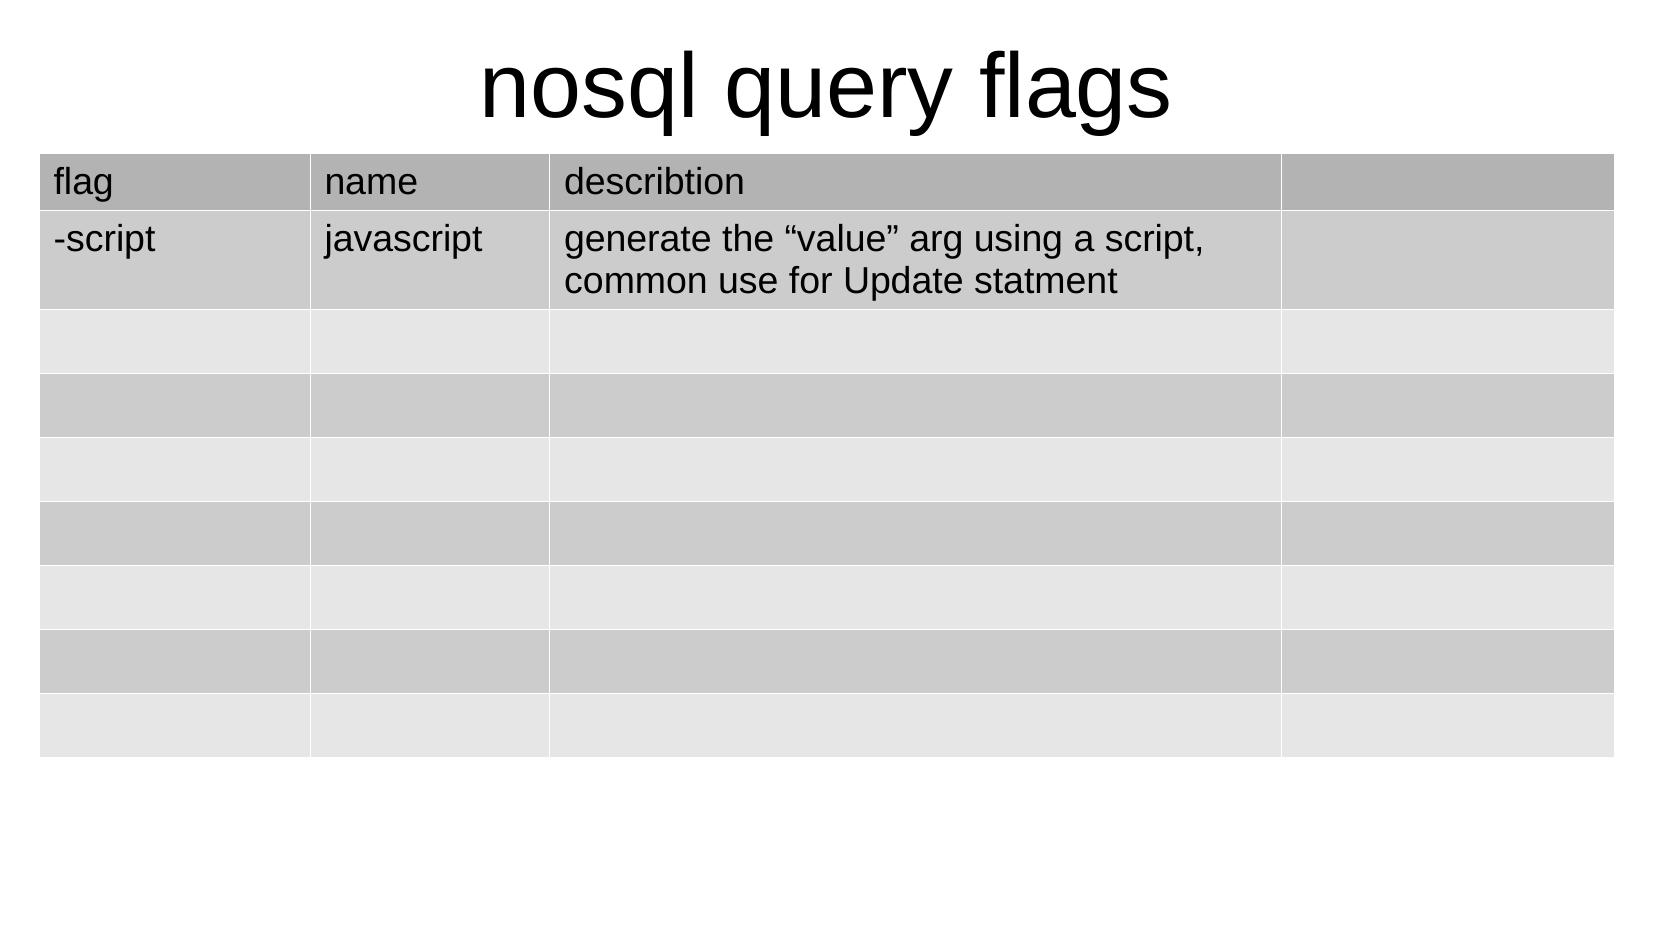

# nosql query flags
| flag | name | describtion | |
| --- | --- | --- | --- |
| -script | javascript | generate the “value” arg using a script, common use for Update statment | |
| | | | |
| | | | |
| | | | |
| | | | |
| | | | |
| | | | |
| | | | |